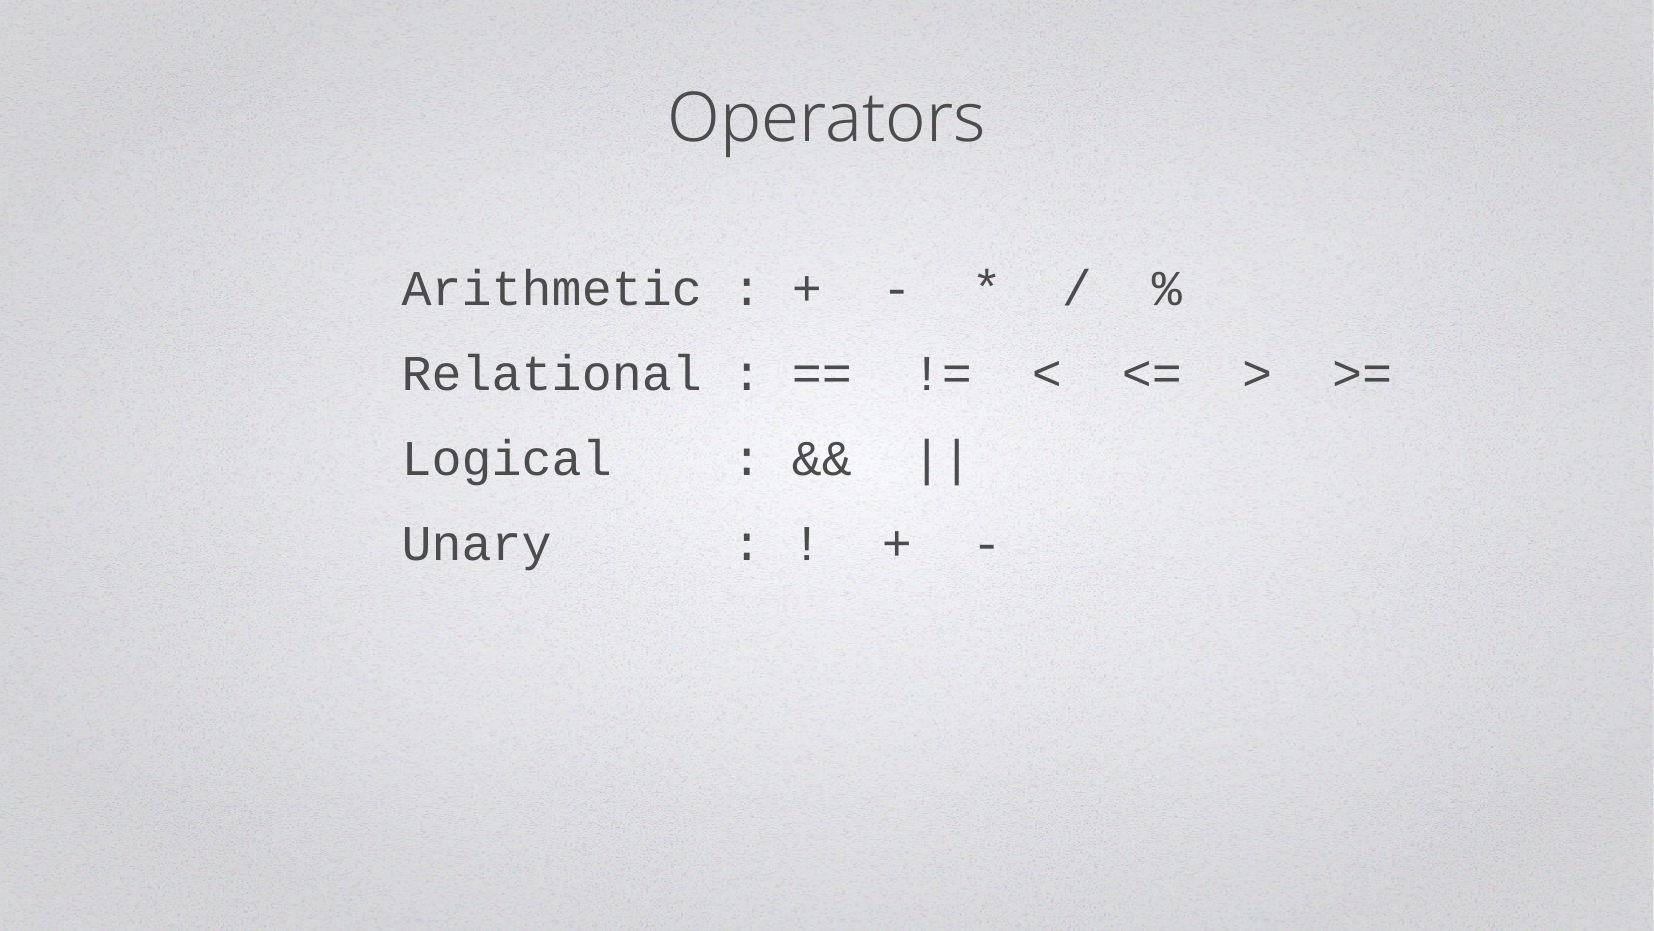

# Operators
Arithmetic : + - * / %
Relational : == != < <= > >=
Logical : && ||
Unary : ! + -